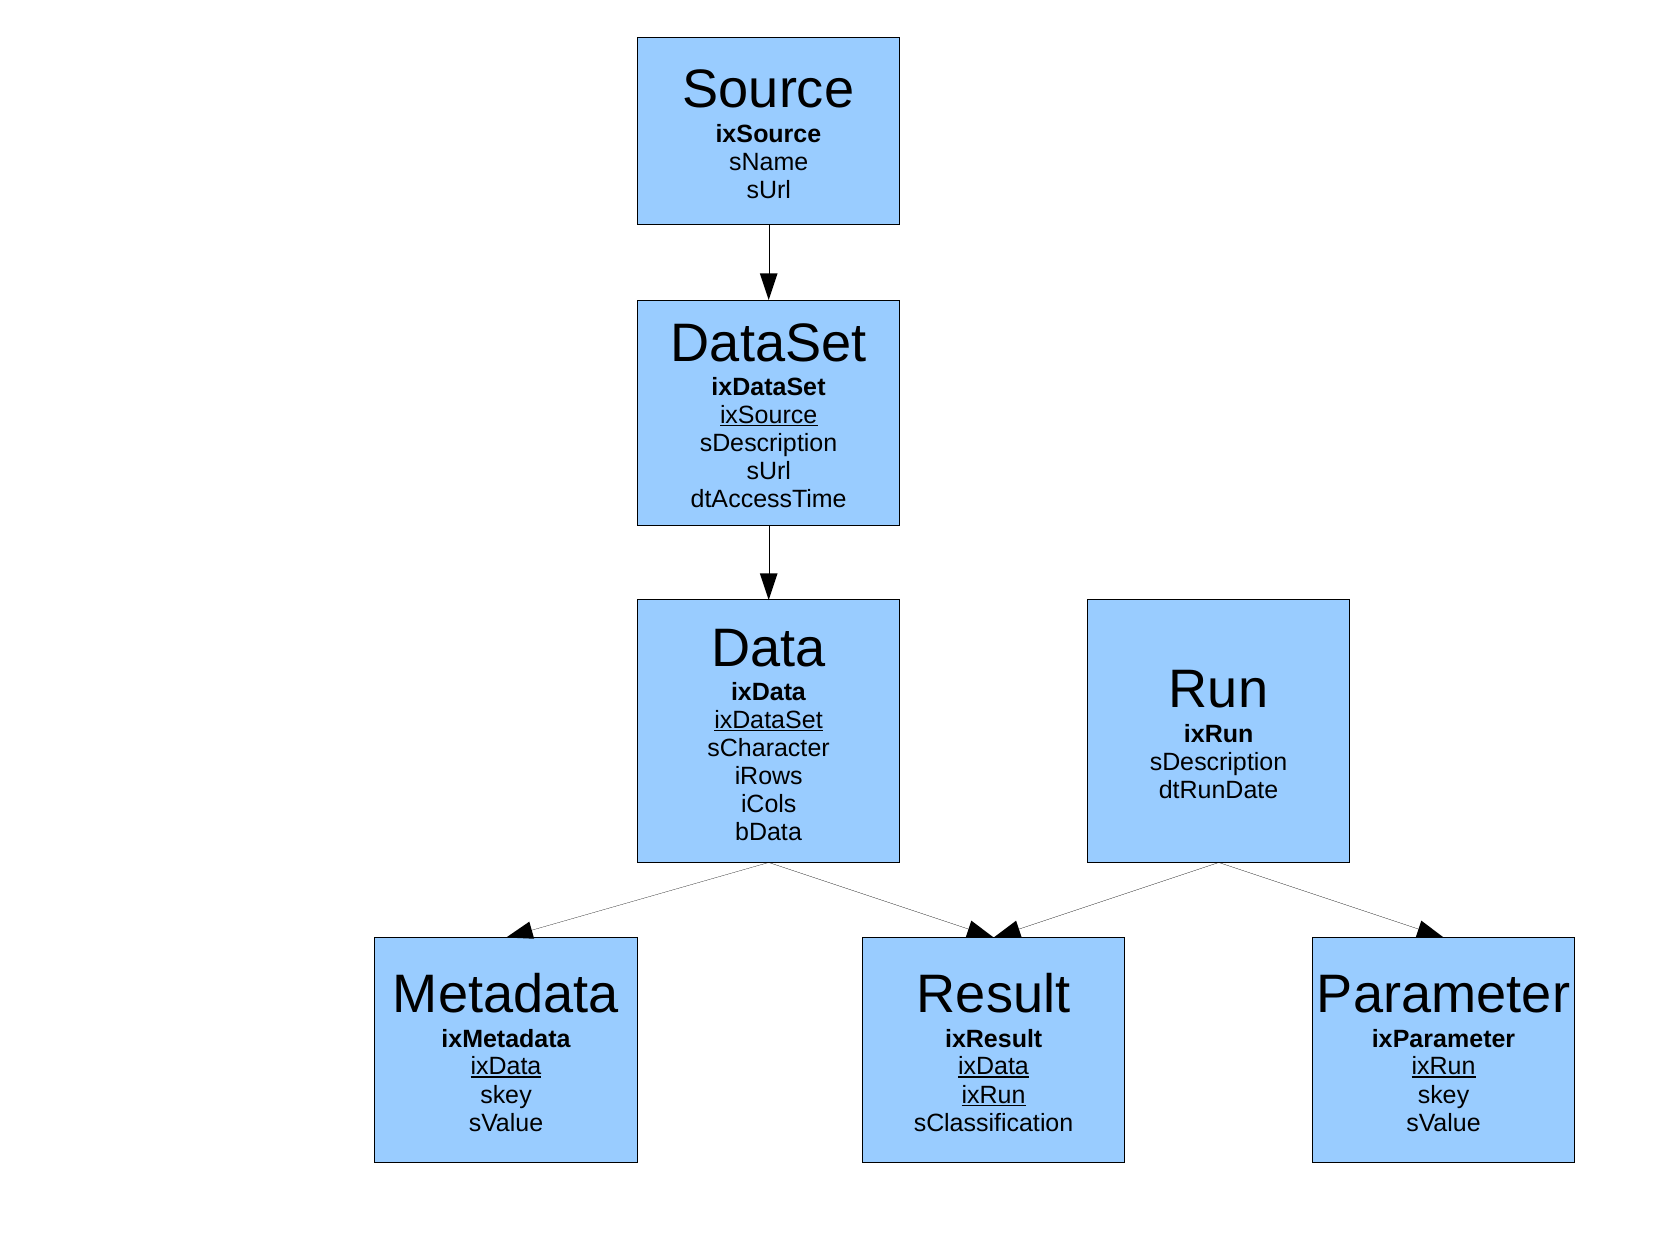

Source
ixSource
sName
sUrl
DataSet
ixDataSet
ixSource
sDescription
sUrl
dtAccessTime
Data
ixData
ixDataSet
sCharacter
iRows
iCols
bData
Run
ixRun
sDescription
dtRunDate
Metadata
ixMetadata
ixData
skey
sValue
Result
ixResult
ixData
ixRun
sClassification
Parameter
ixParameter
ixRun
skey
sValue